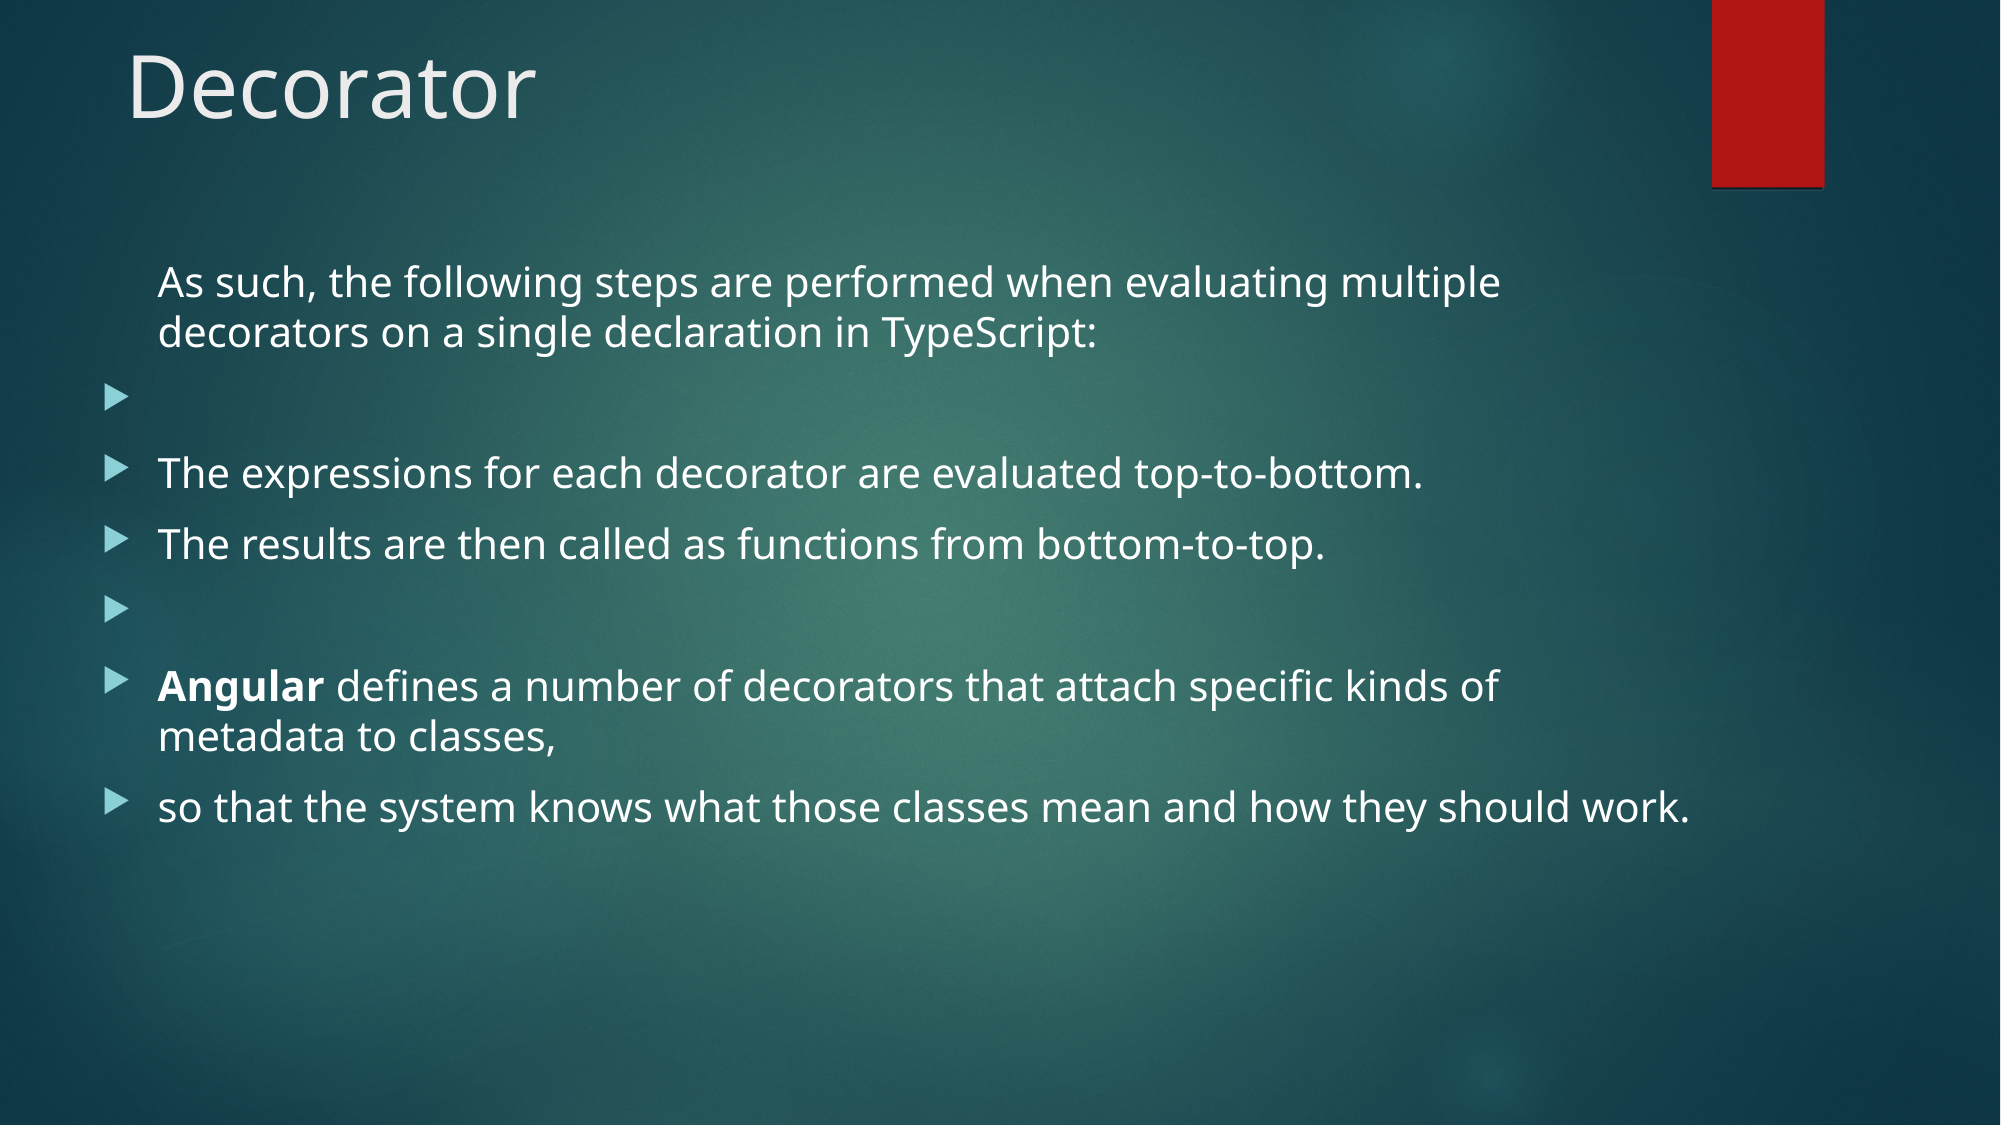

# Decorator
As such, the following steps are performed when evaluating multiple decorators on a single declaration in TypeScript:
The expressions for each decorator are evaluated top-to-bottom.
The results are then called as functions from bottom-to-top.
Angular defines a number of decorators that attach specific kinds of metadata to classes,
so that the system knows what those classes mean and how they should work.